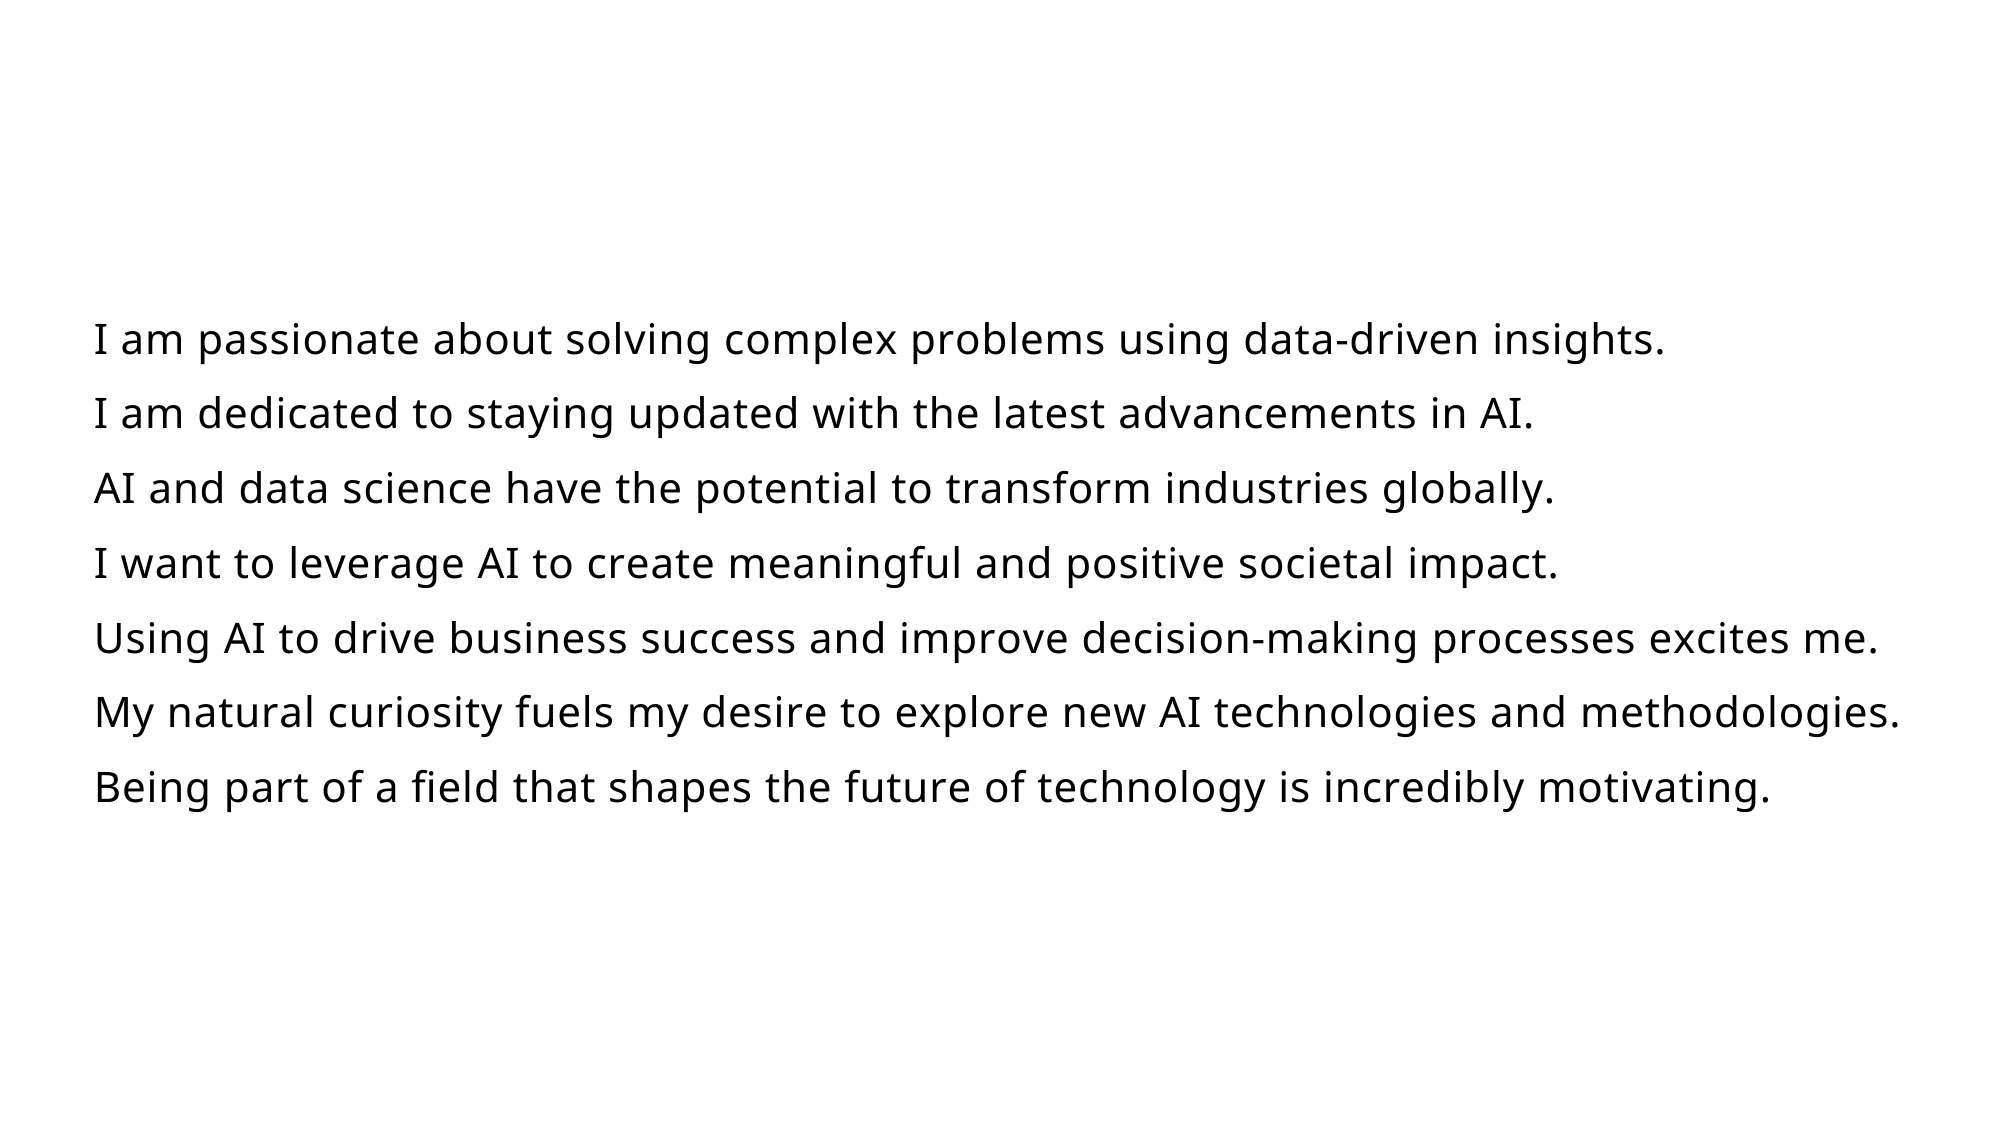

Career Aspirations
I am passionate about solving complex problems using data-driven insights.
I am dedicated to staying updated with the latest advancements in AI.
AI and data science have the potential to transform industries globally.
I want to leverage AI to create meaningful and positive societal impact.
Using AI to drive business success and improve decision-making processes excites me.
My natural curiosity fuels my desire to explore new AI technologies and methodologies.
Being part of a field that shapes the future of technology is incredibly motivating.